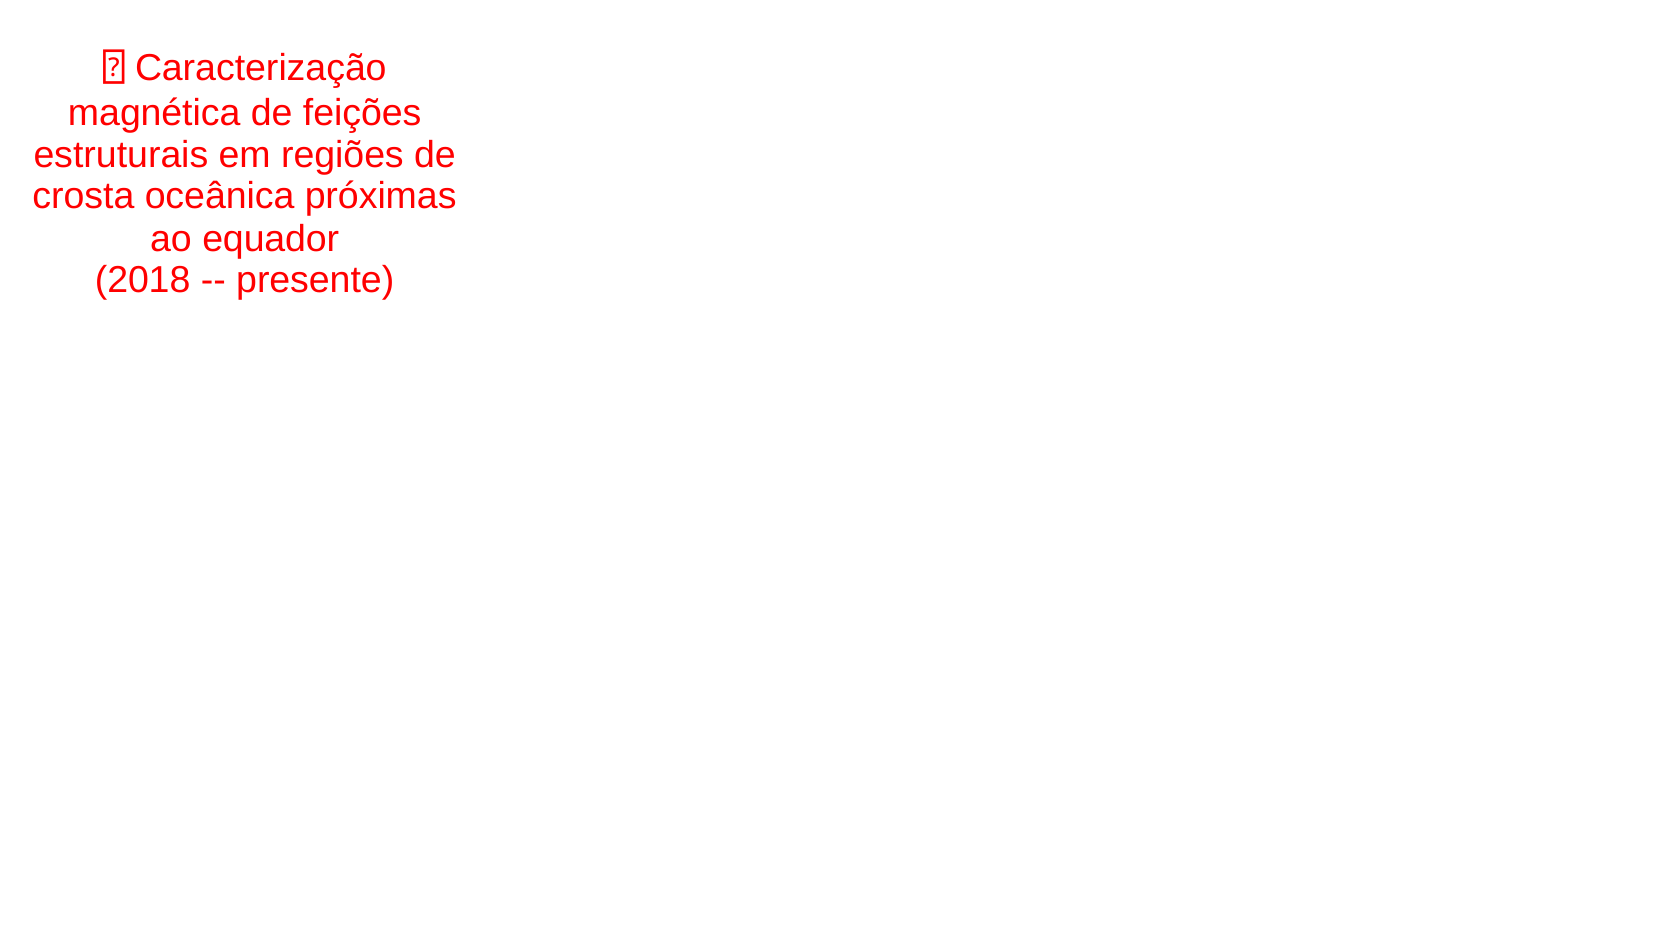

⍰ Caracterização magnética de feições estruturais em regiões de
crosta oceânica próximas ao equador
(2018 -- presente)